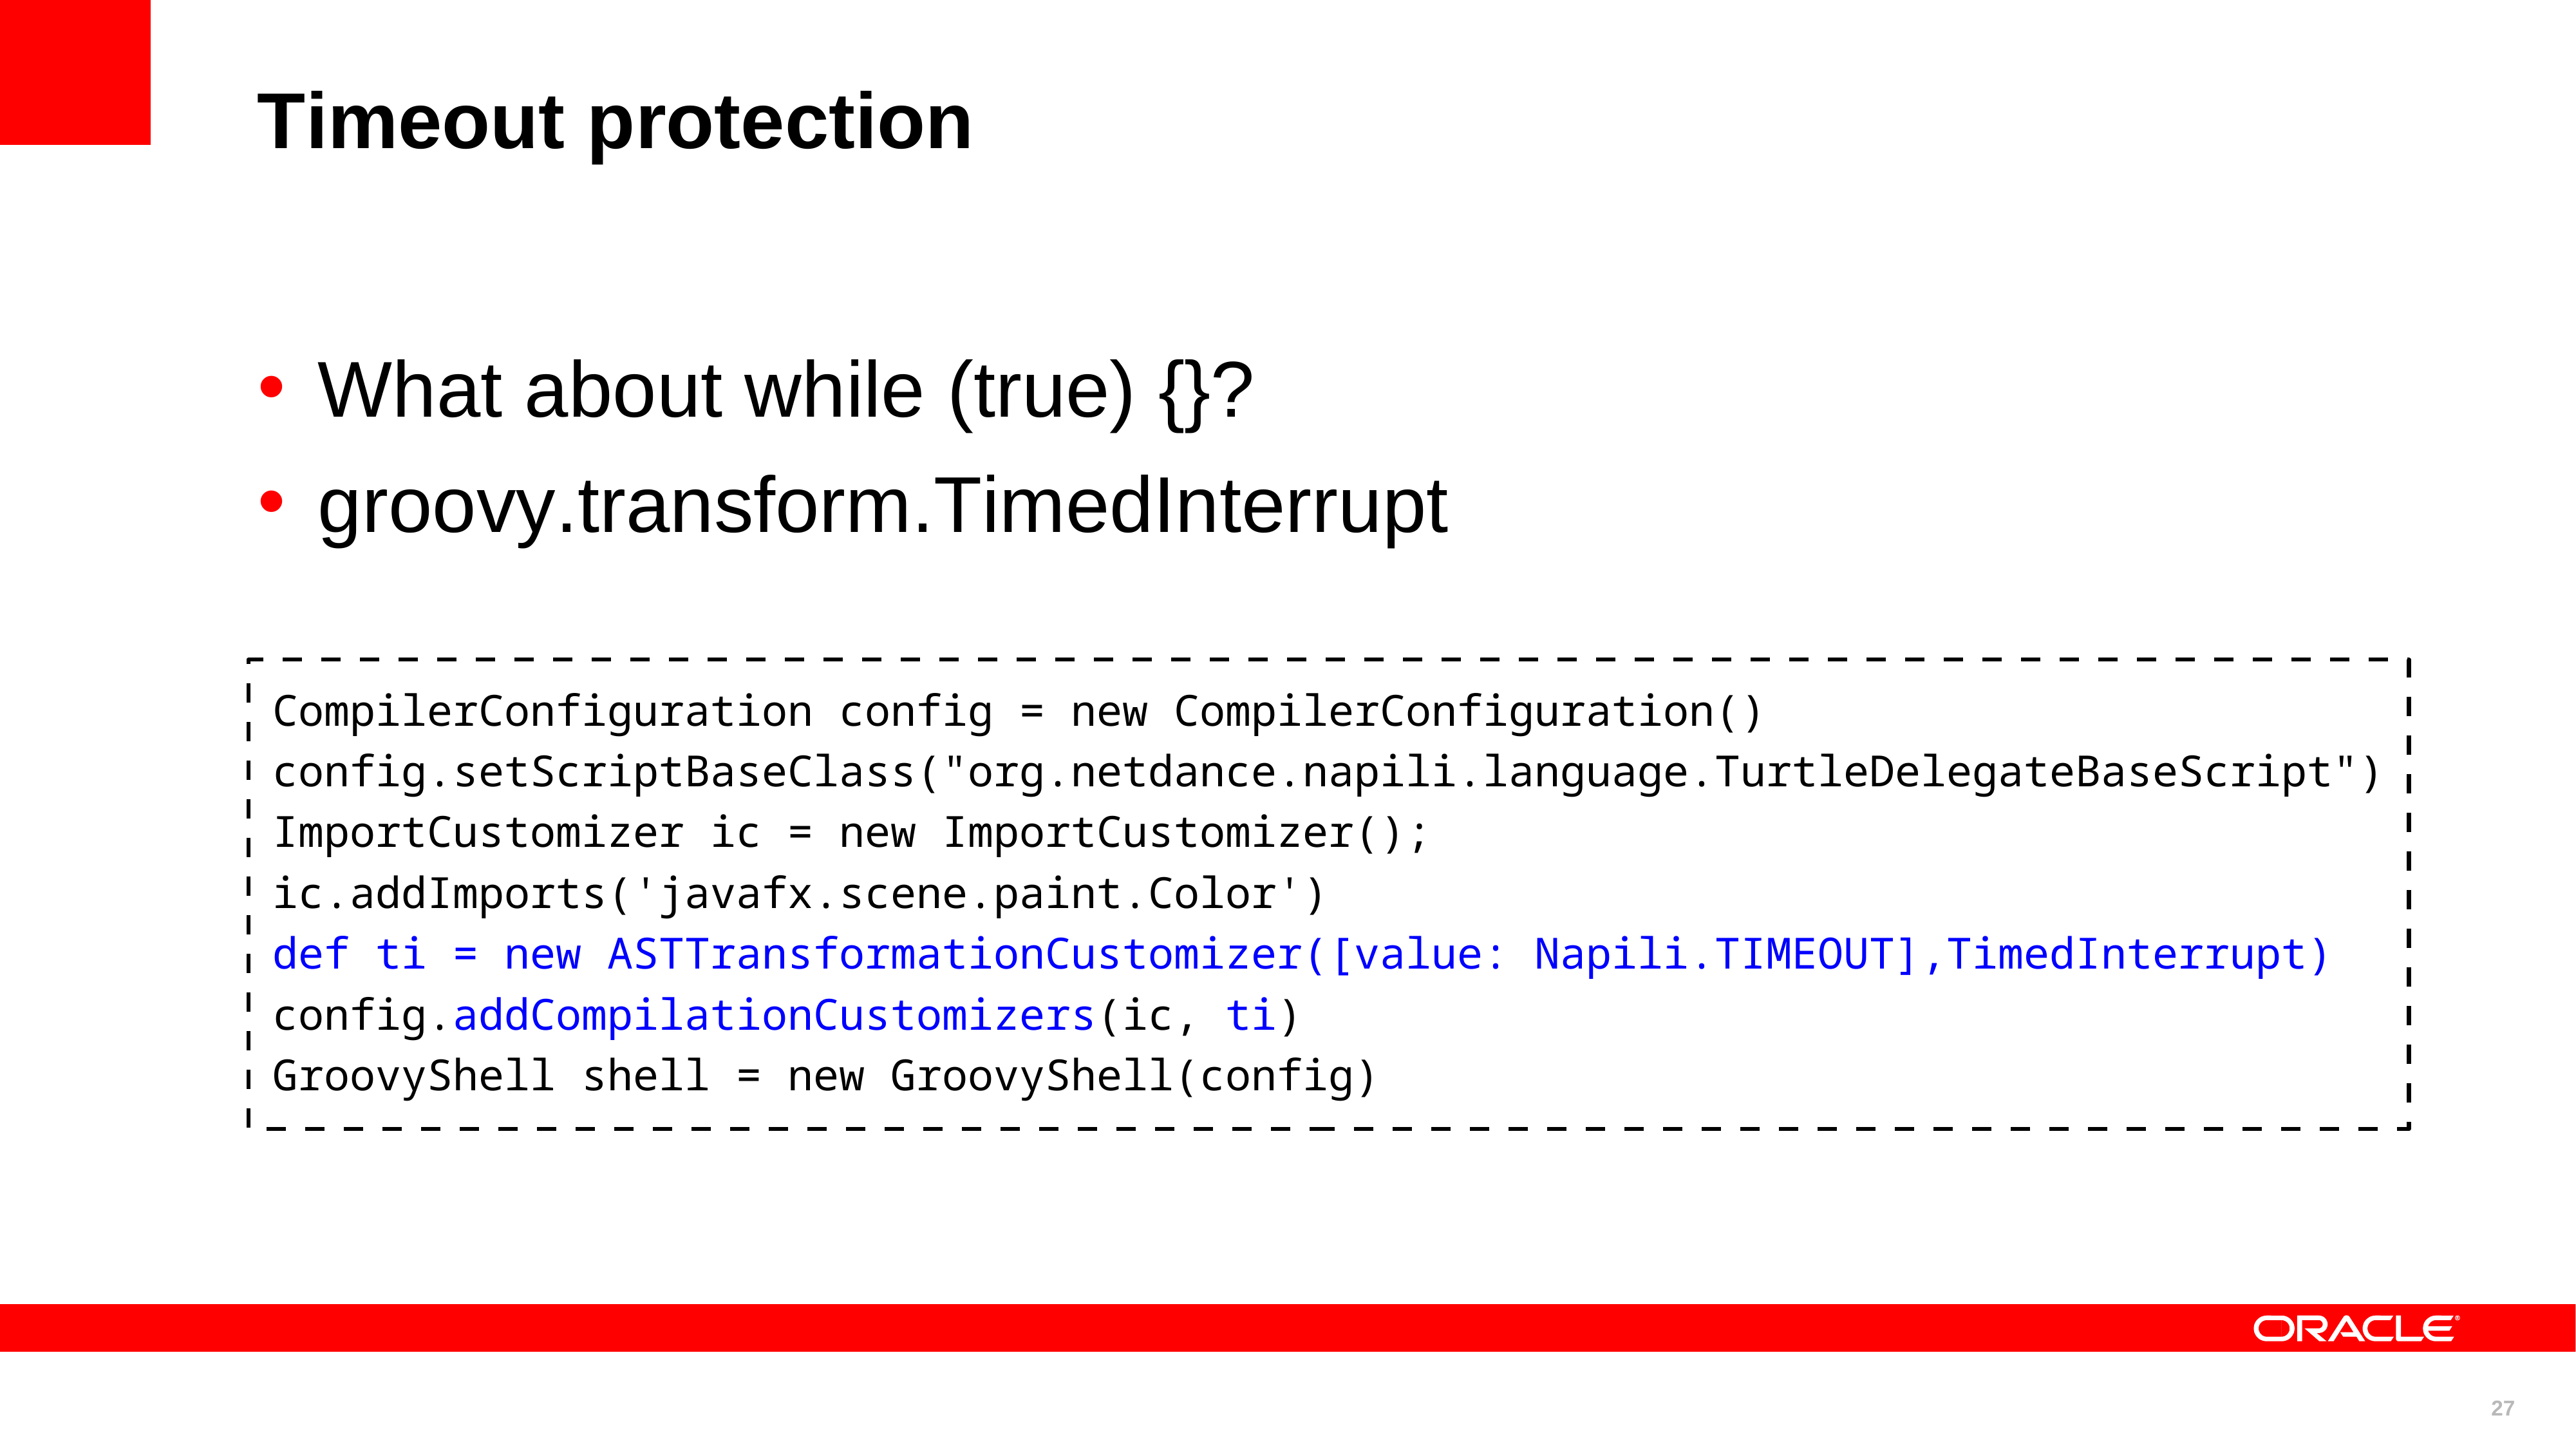

# Timeout protection
What about while (true) {}?
groovy.transform.TimedInterrupt
CompilerConfiguration config = new CompilerConfiguration()
config.setScriptBaseClass("org.netdance.napili.language.TurtleDelegateBaseScript")
ImportCustomizer ic = new ImportCustomizer();
ic.addImports('javafx.scene.paint.Color')
def ti = new ASTTransformationCustomizer([value: Napili.TIMEOUT],TimedInterrupt)
config.addCompilationCustomizers(ic, ti)
GroovyShell shell = new GroovyShell(config)